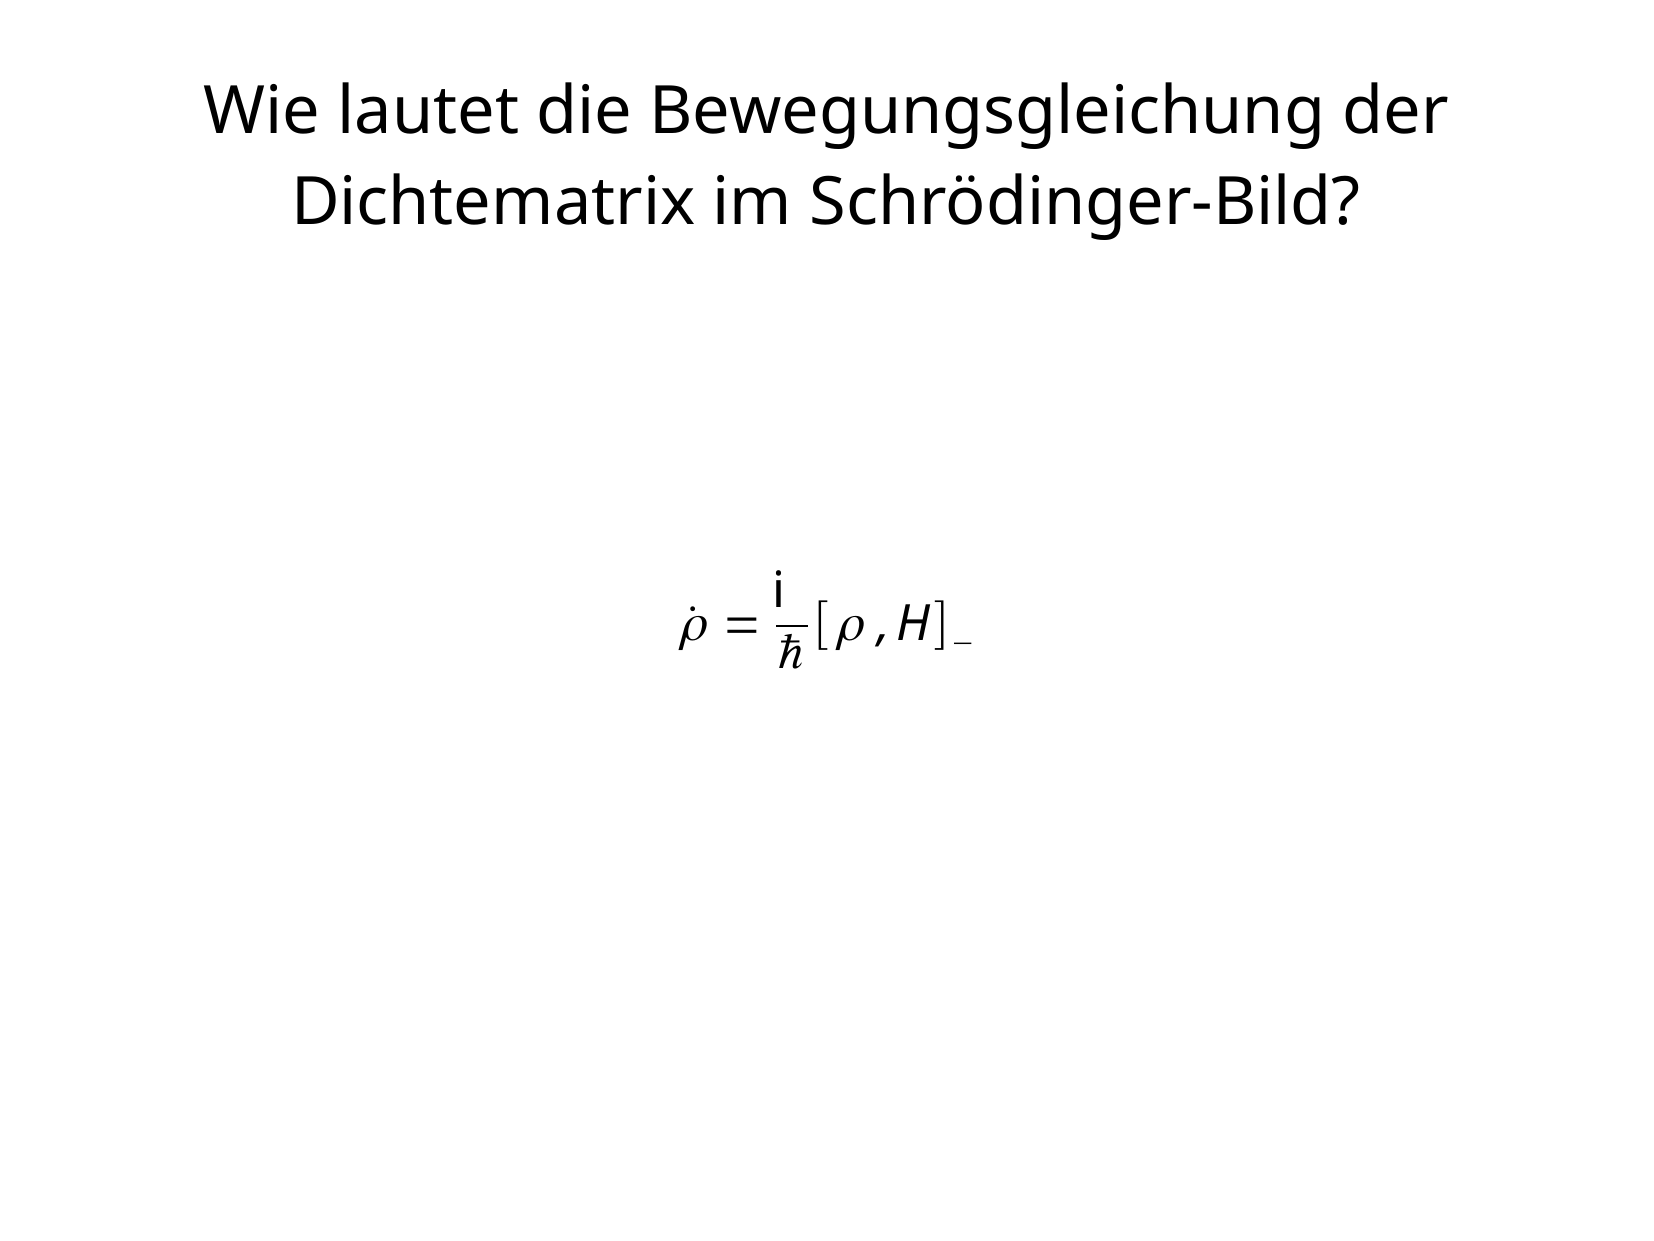

# Wie lautet die Bewegungsgleichung der Dichtematrix im Schrödinger-Bild?